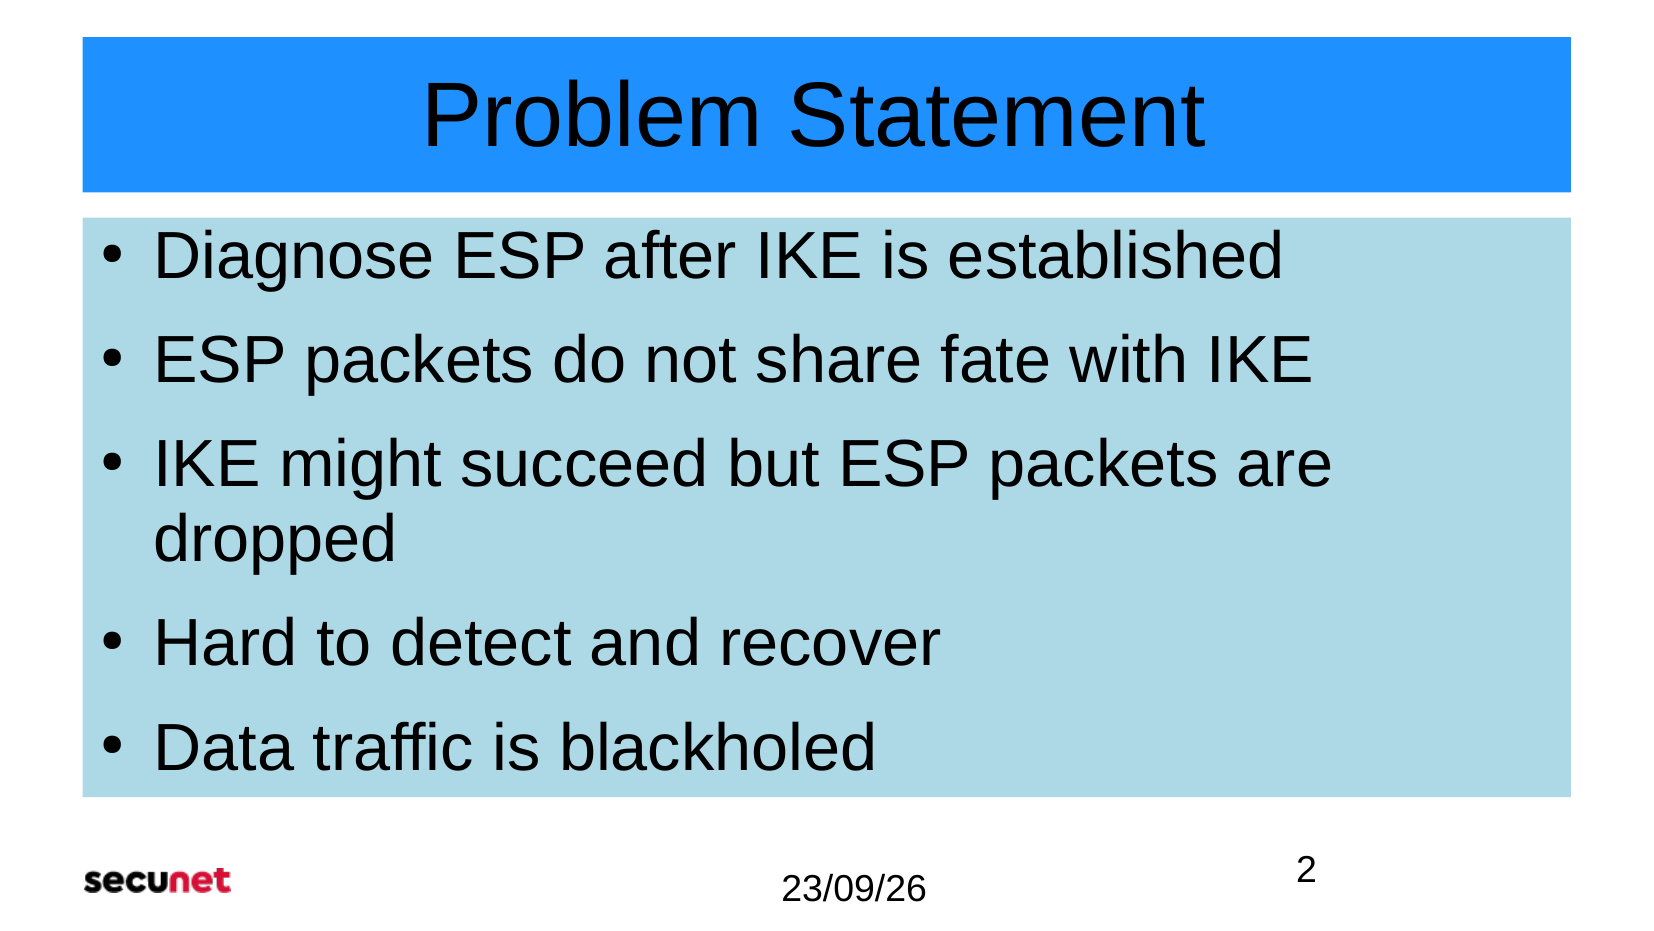

# Problem Statement
Diagnose ESP after IKE is established
ESP packets do not share fate with IKE
IKE might succeed but ESP packets are dropped
Hard to detect and recover
Data traffic is blackholed